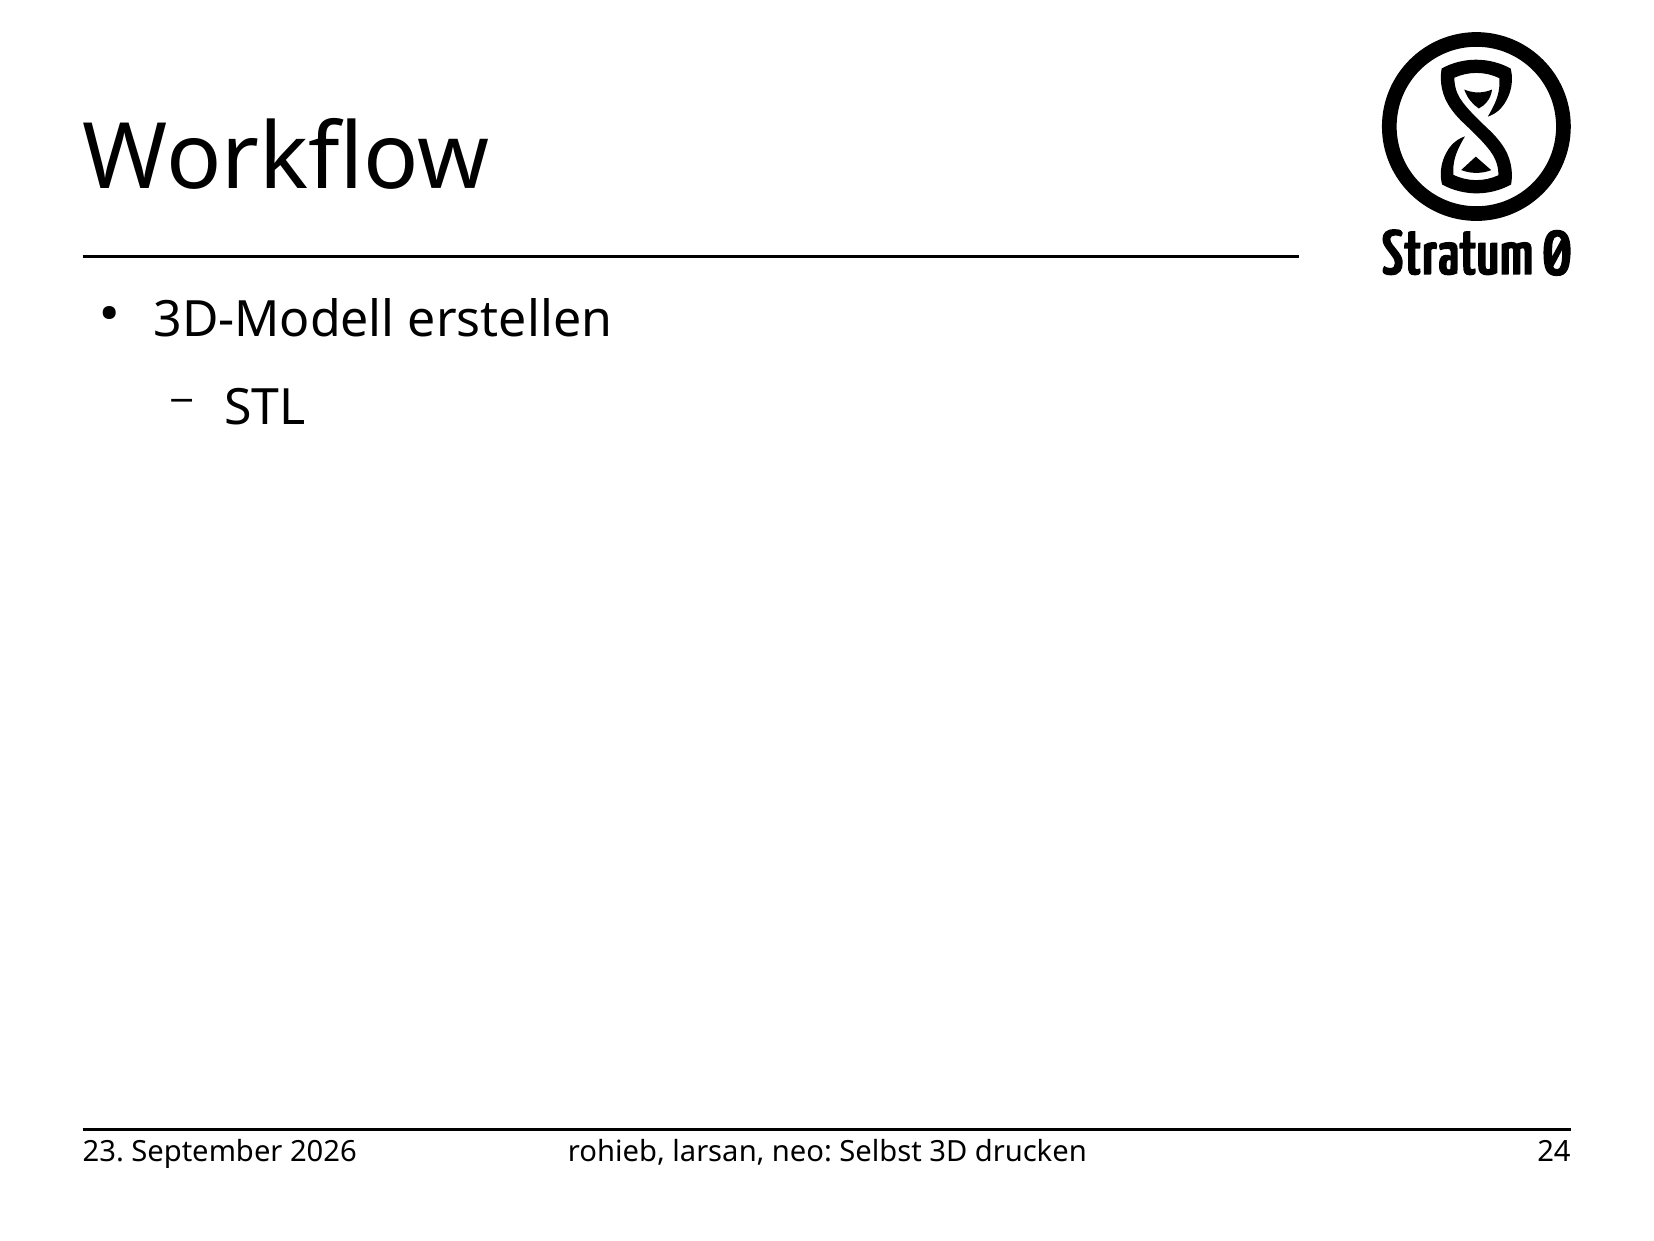

# Workflow
3D-Modell erstellen
STL
rohieb, larsan, neo: Selbst 3D drucken
24